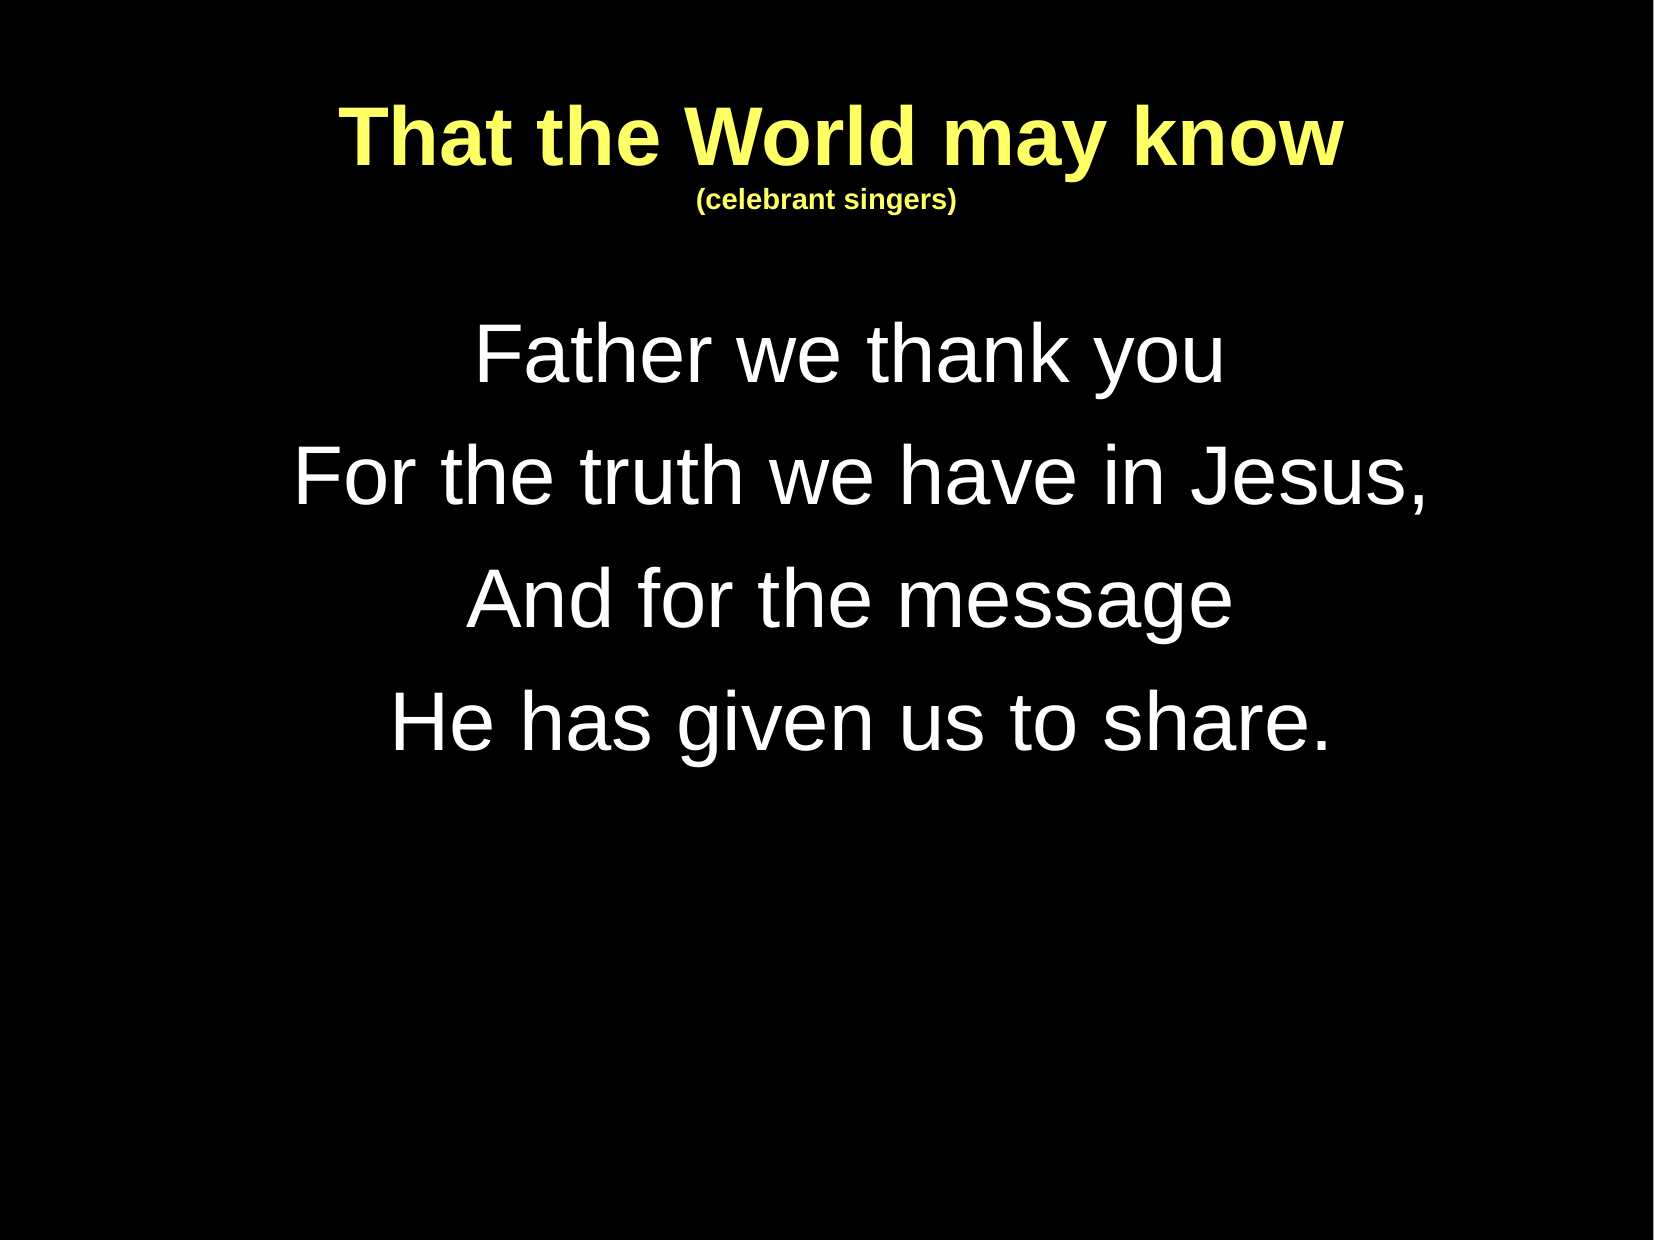

# That the World may know (celebrant singers)
Father we thank you
For the truth we have in Jesus,
And for the message
He has given us to share.